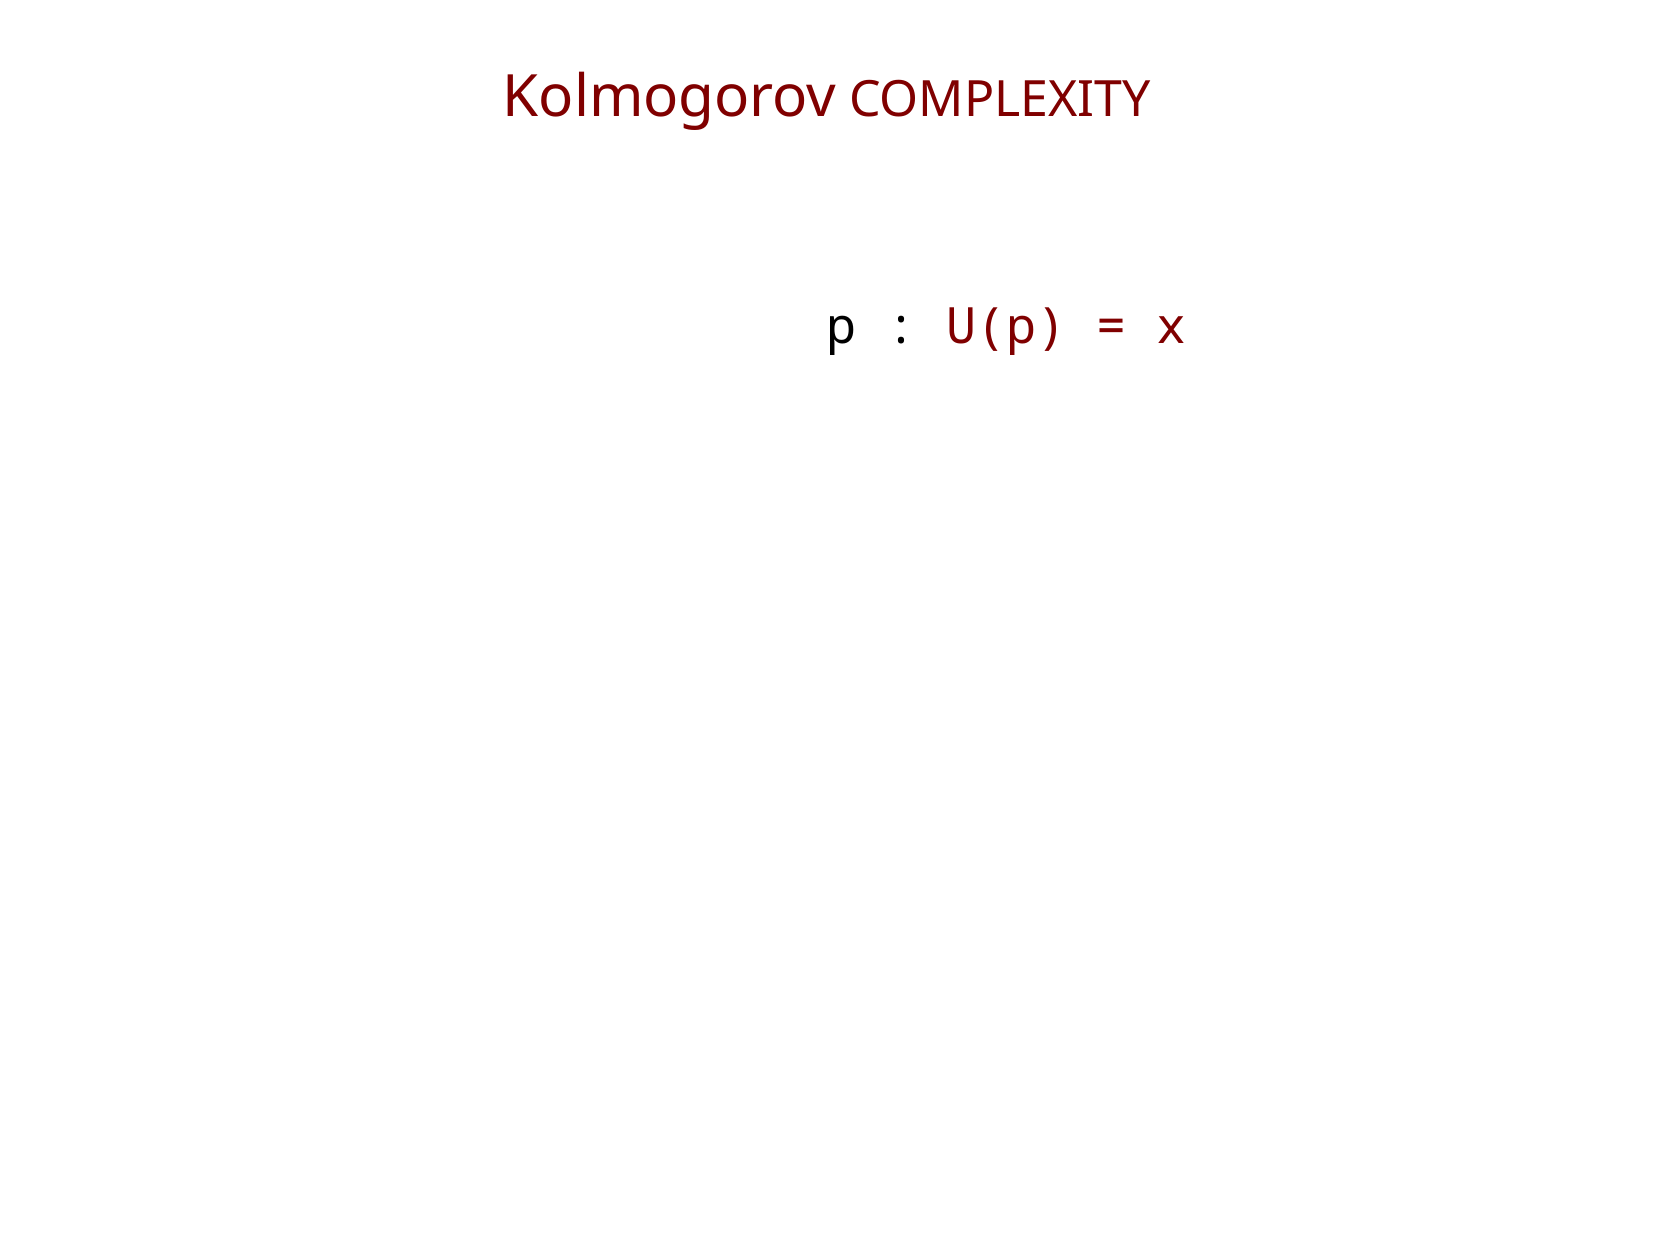

# Kolmogorov COMPLEXITY
C(x) = min { p : U(p) = x}